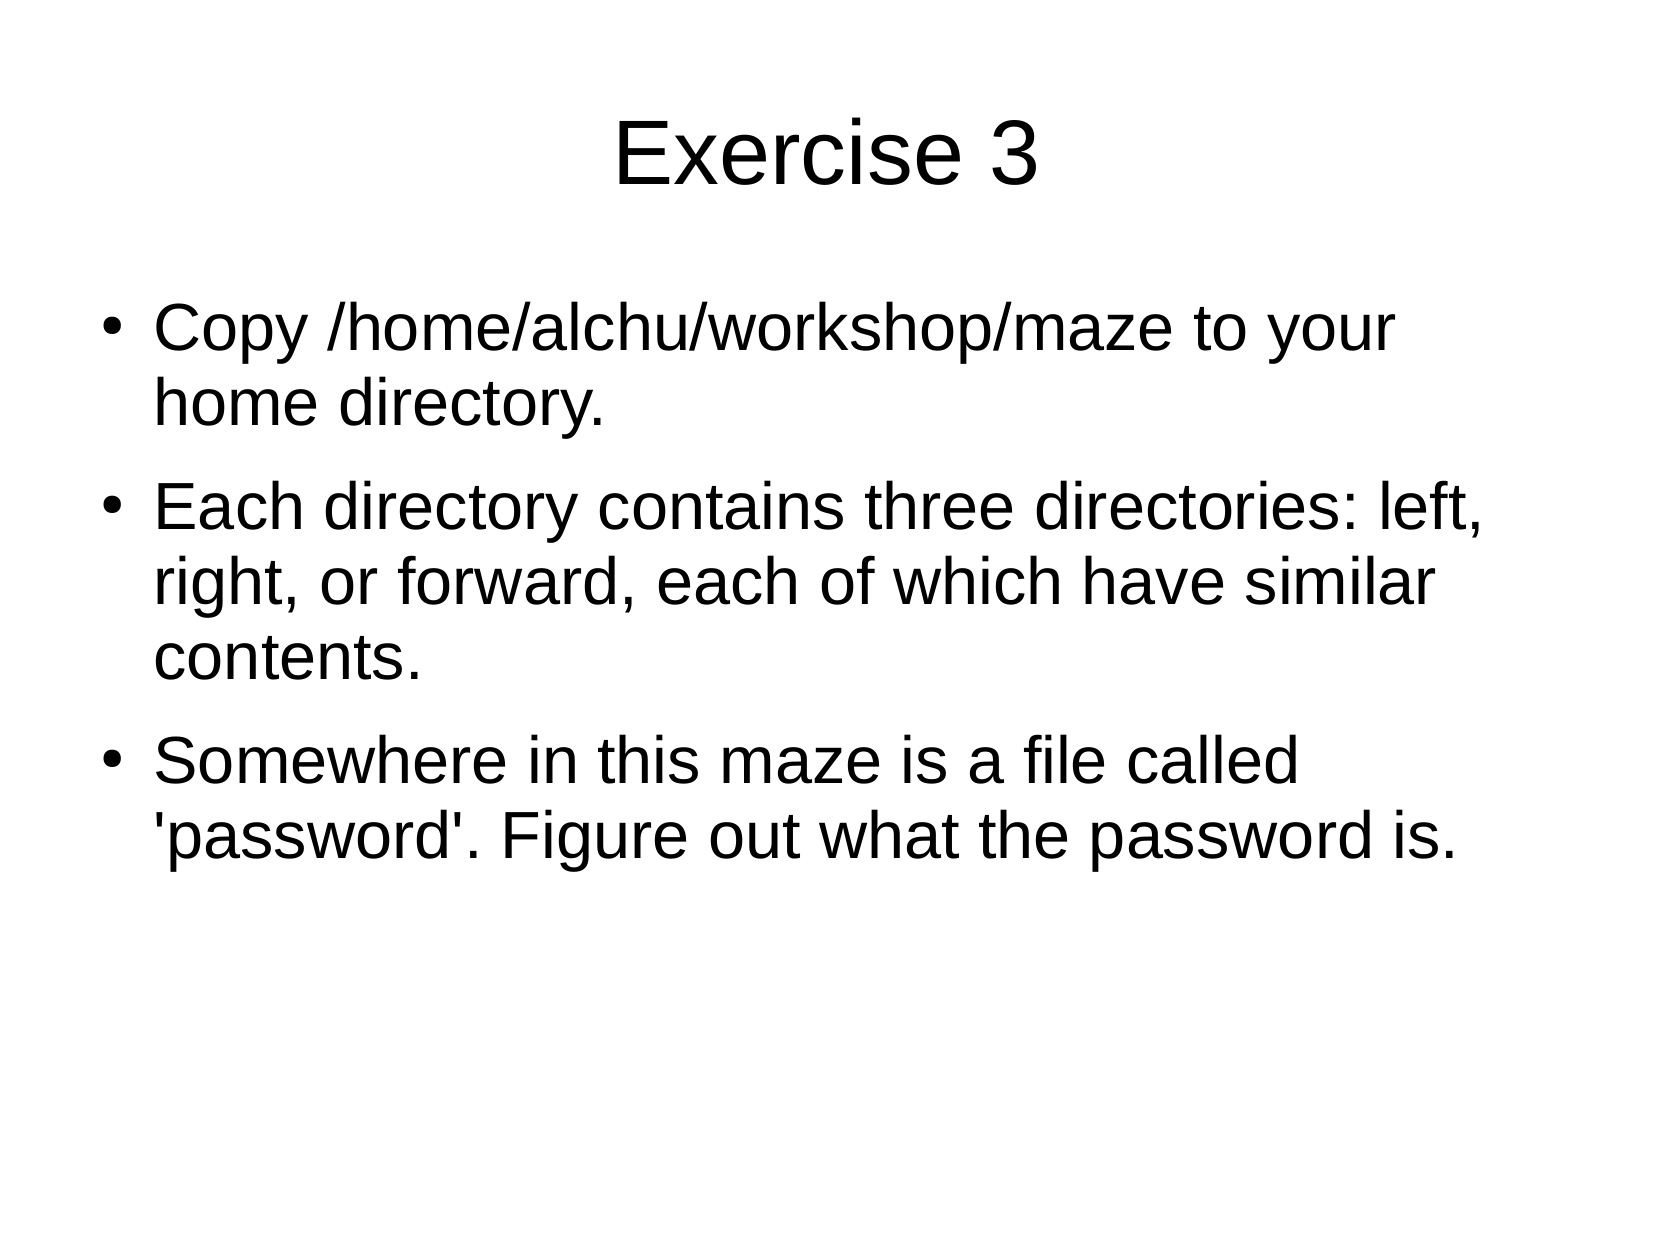

# Exercise 3
Copy /home/alchu/workshop/maze to your home directory.
Each directory contains three directories: left, right, or forward, each of which have similar contents.
Somewhere in this maze is a file called 'password'. Figure out what the password is.